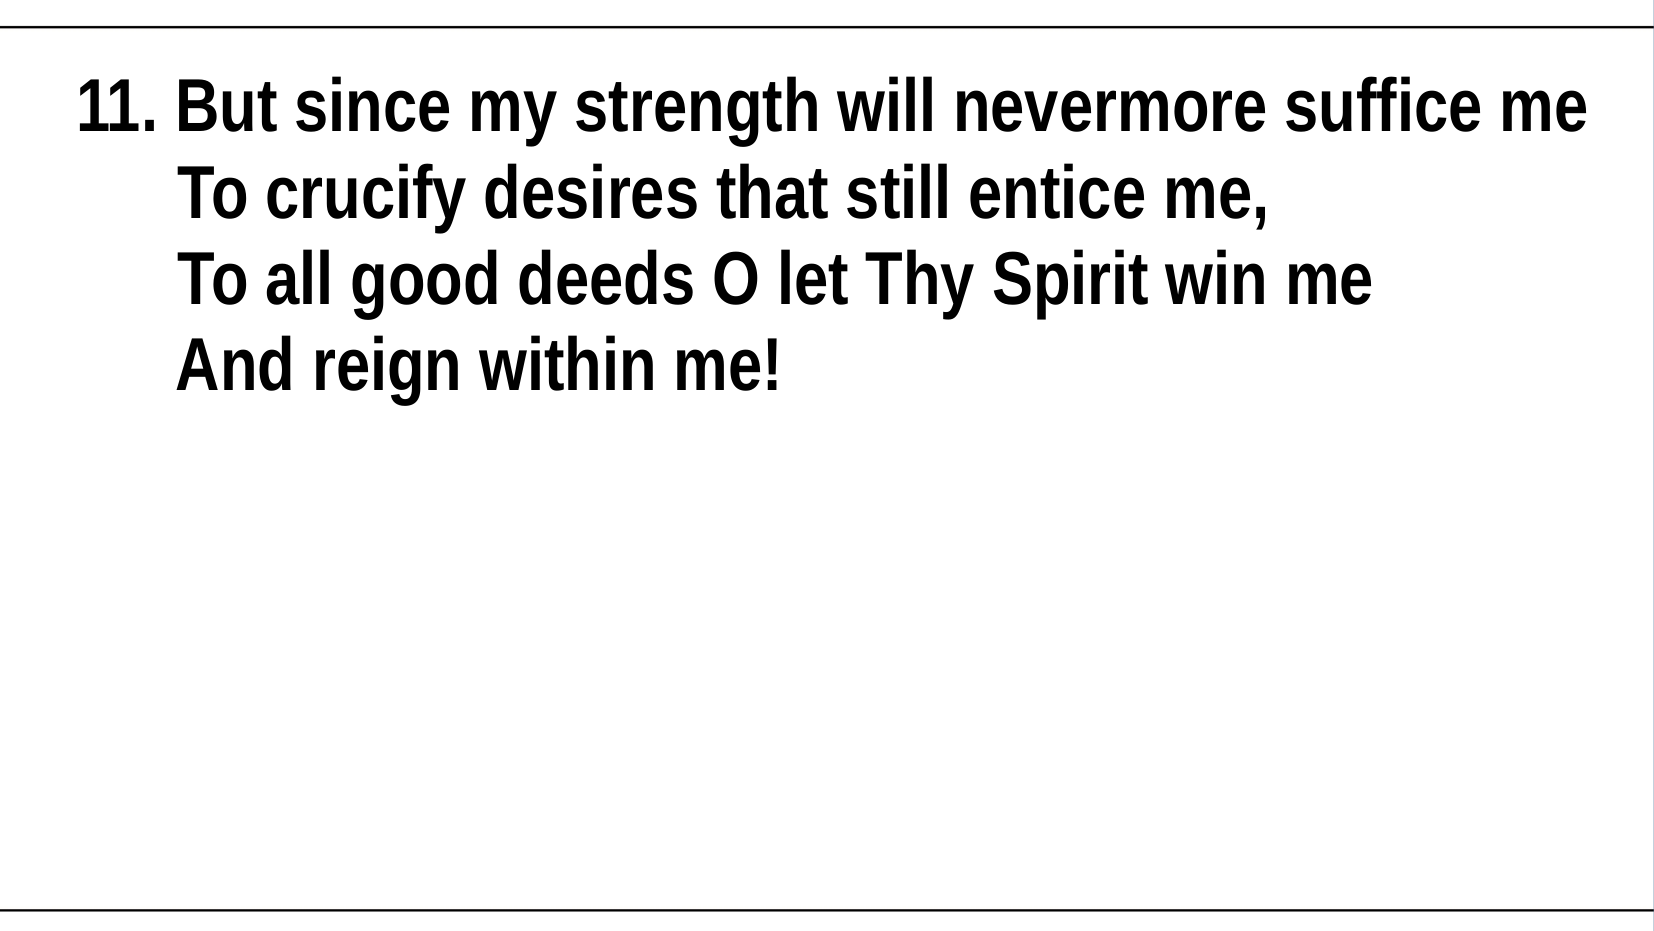

11. But since my strength will nevermore suffice me
 To crucify desires that still entice me,
 To all good deeds O let Thy Spirit win me
 And reign within me!